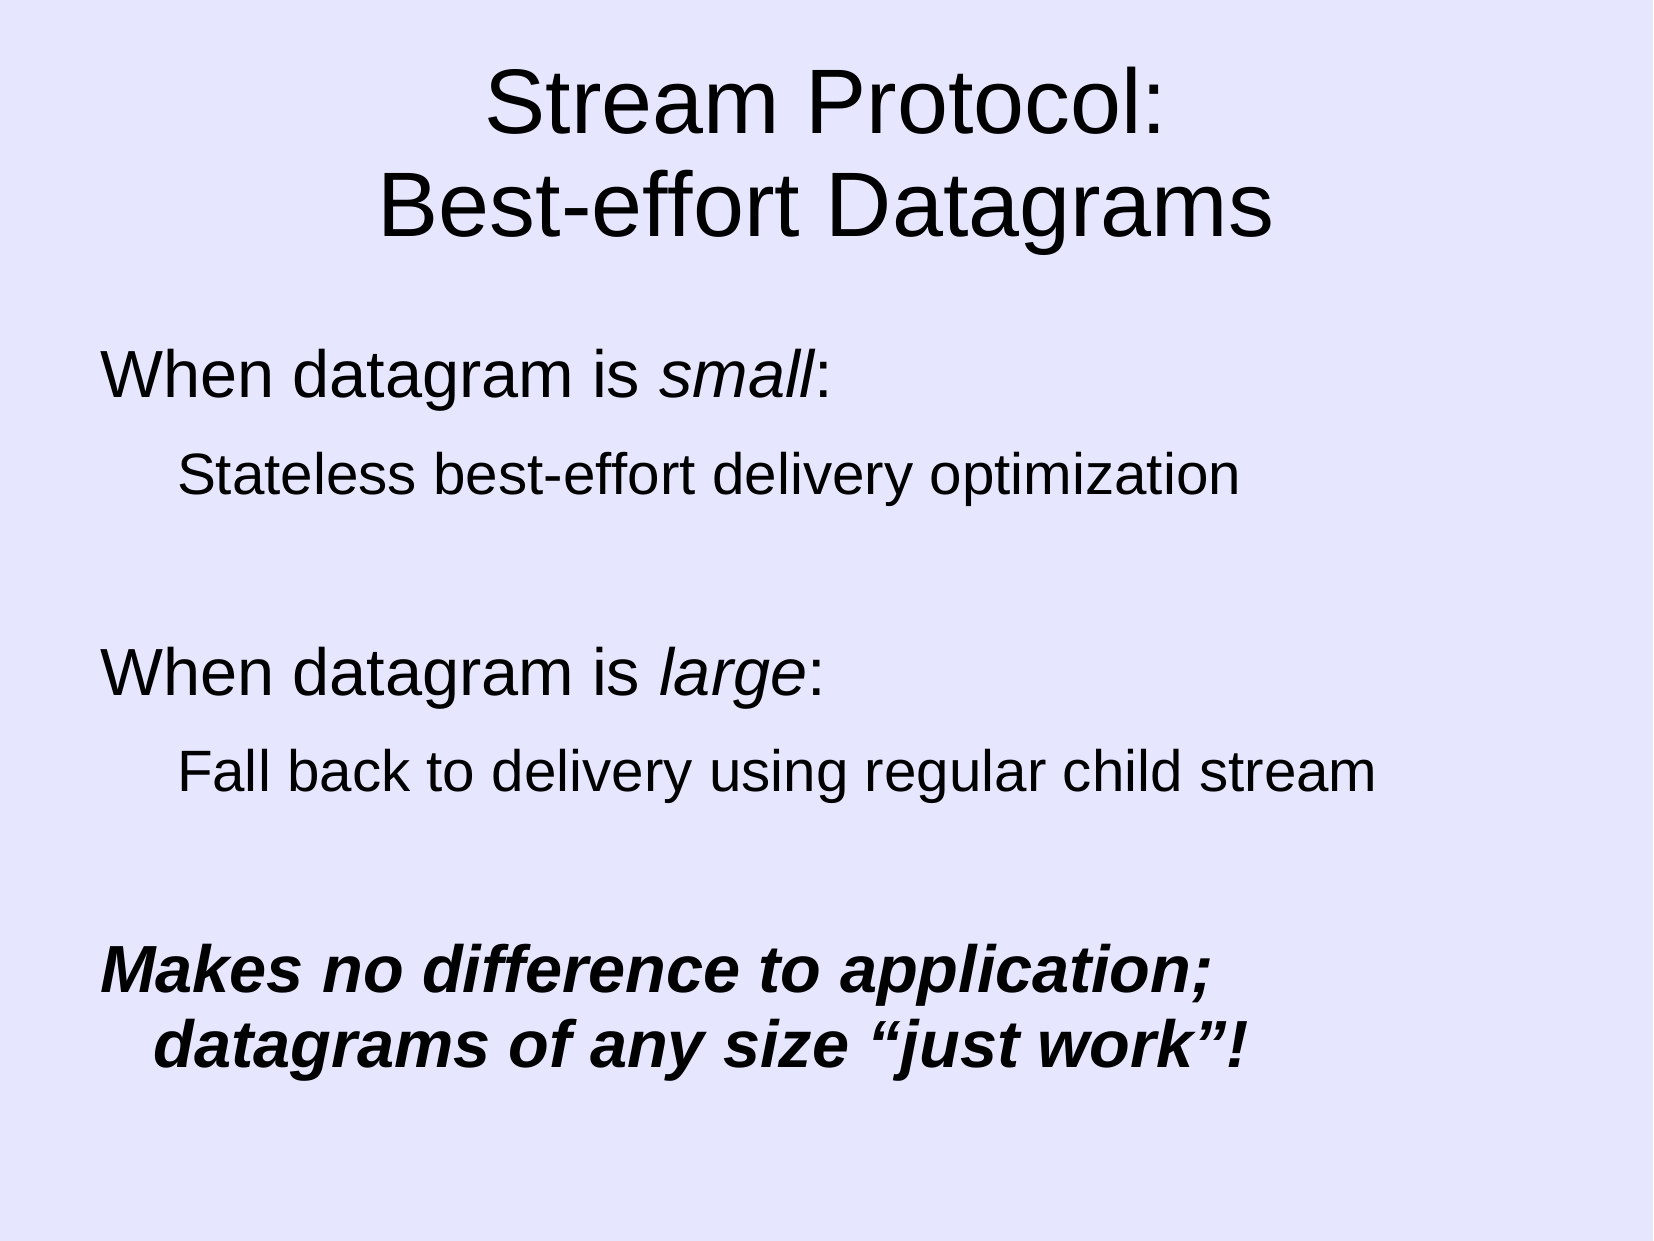

# Stream Protocol: Best-effort Datagrams
When datagram is small:
Stateless best-effort delivery optimization
When datagram is large:
Fall back to delivery using regular child stream
Makes no difference to application;
datagrams of any size “just work”!